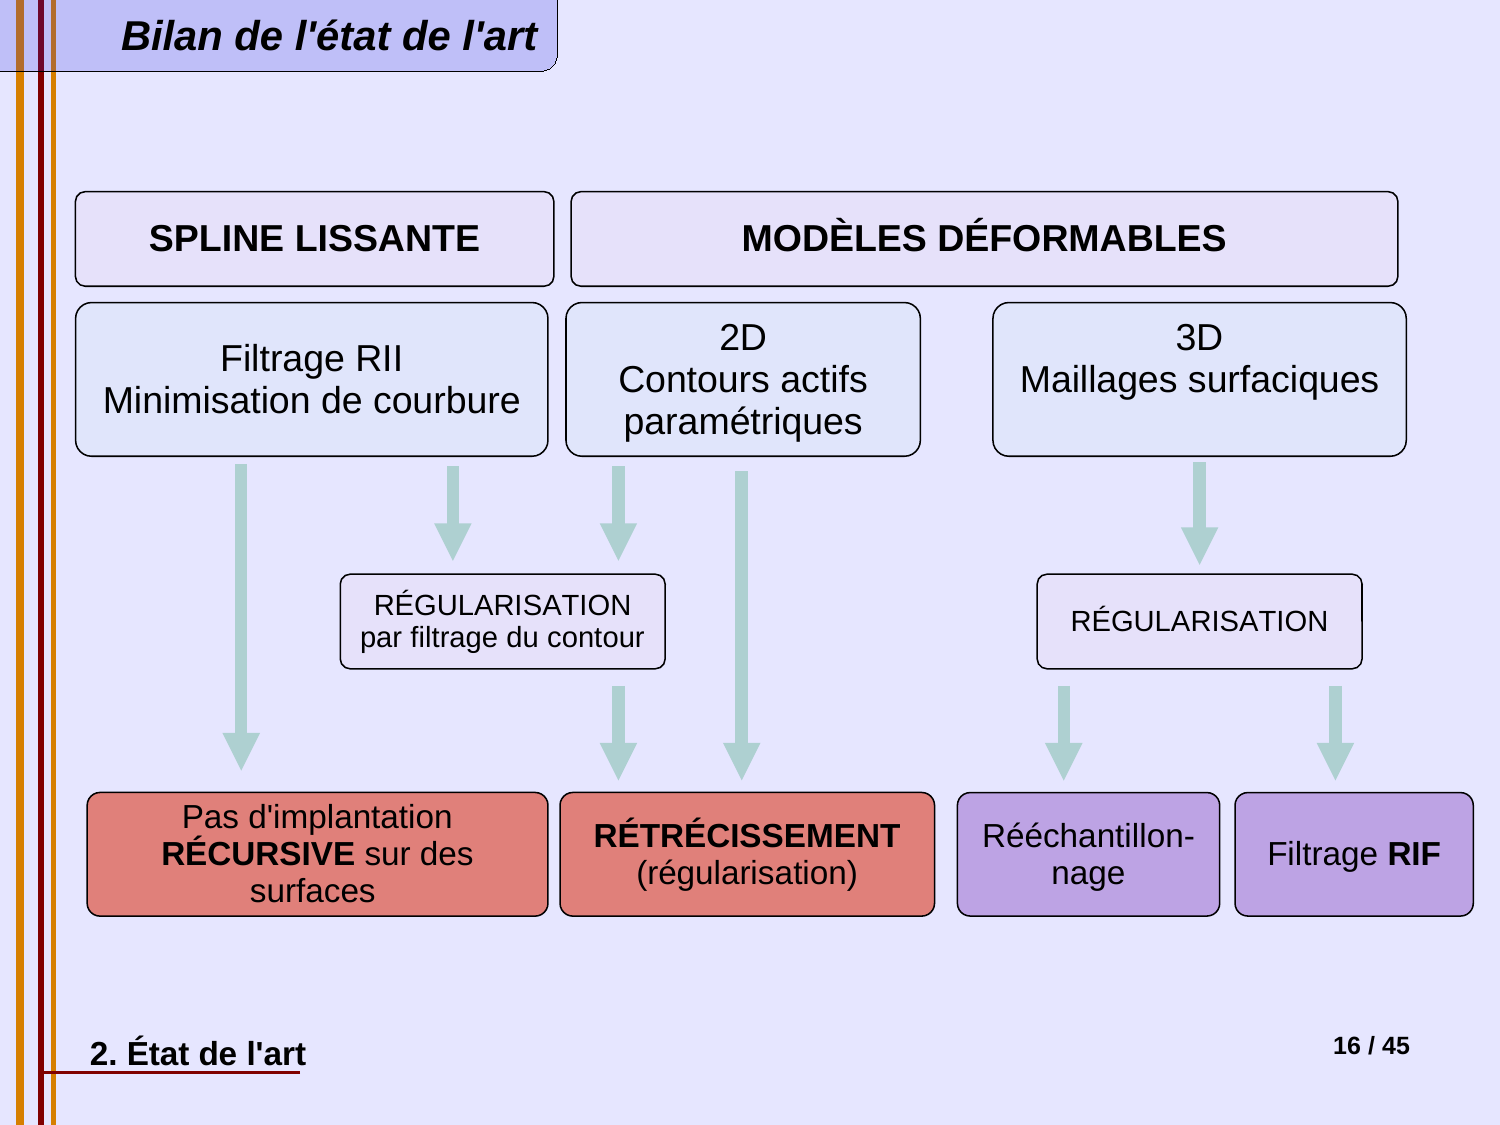

Bilan de l'état de l'art
SPLINE LISSANTE
MODÈLES DÉFORMABLES
Filtrage RII
Minimisation de courbure
2D
Contours actifs paramétriques
3D
Maillages surfaciques
RÉGULARISATION par filtrage du contour
RÉGULARISATION
Pas d'implantation RÉCURSIVE sur des surfaces
RÉTRÉCISSEMENT (régularisation)
Rééchantillon-nage
Filtrage RIF
16
# 2. État de l'art